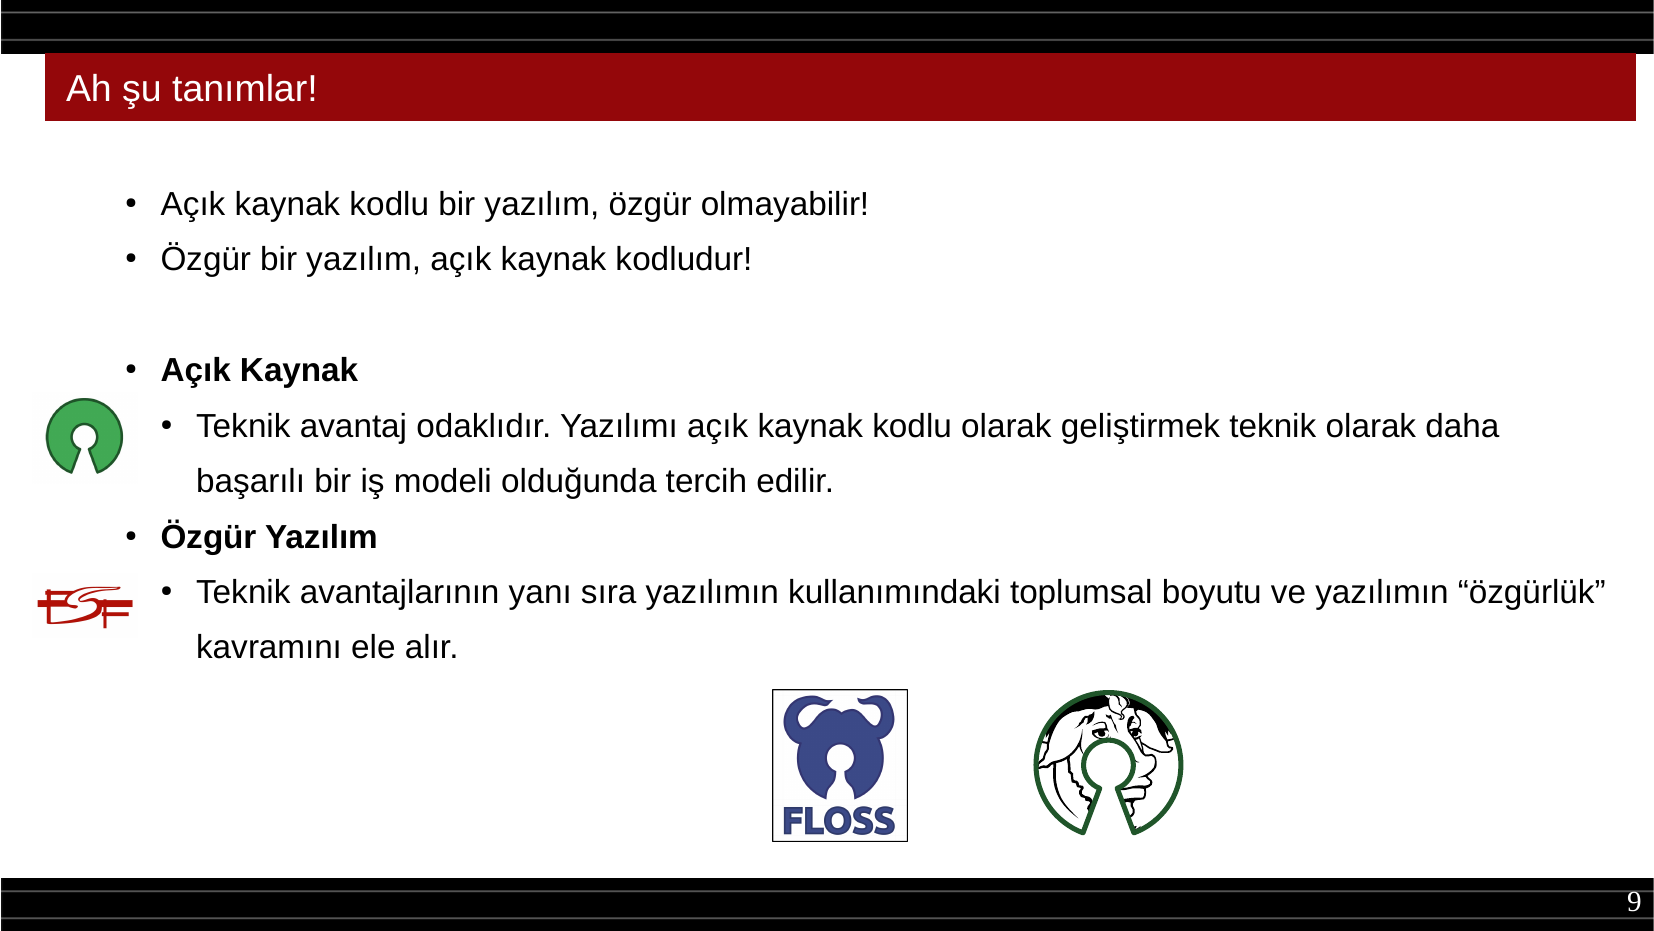

Ah şu tanımlar!
Açık kaynak kodlu bir yazılım, özgür olmayabilir!
Özgür bir yazılım, açık kaynak kodludur!
Açık Kaynak
Teknik avantaj odaklıdır. Yazılımı açık kaynak kodlu olarak geliştirmek teknik olarak daha başarılı bir iş modeli olduğunda tercih edilir.
Özgür Yazılım
Teknik avantajlarının yanı sıra yazılımın kullanımındaki toplumsal boyutu ve yazılımın “özgürlük” kavramını ele alır.